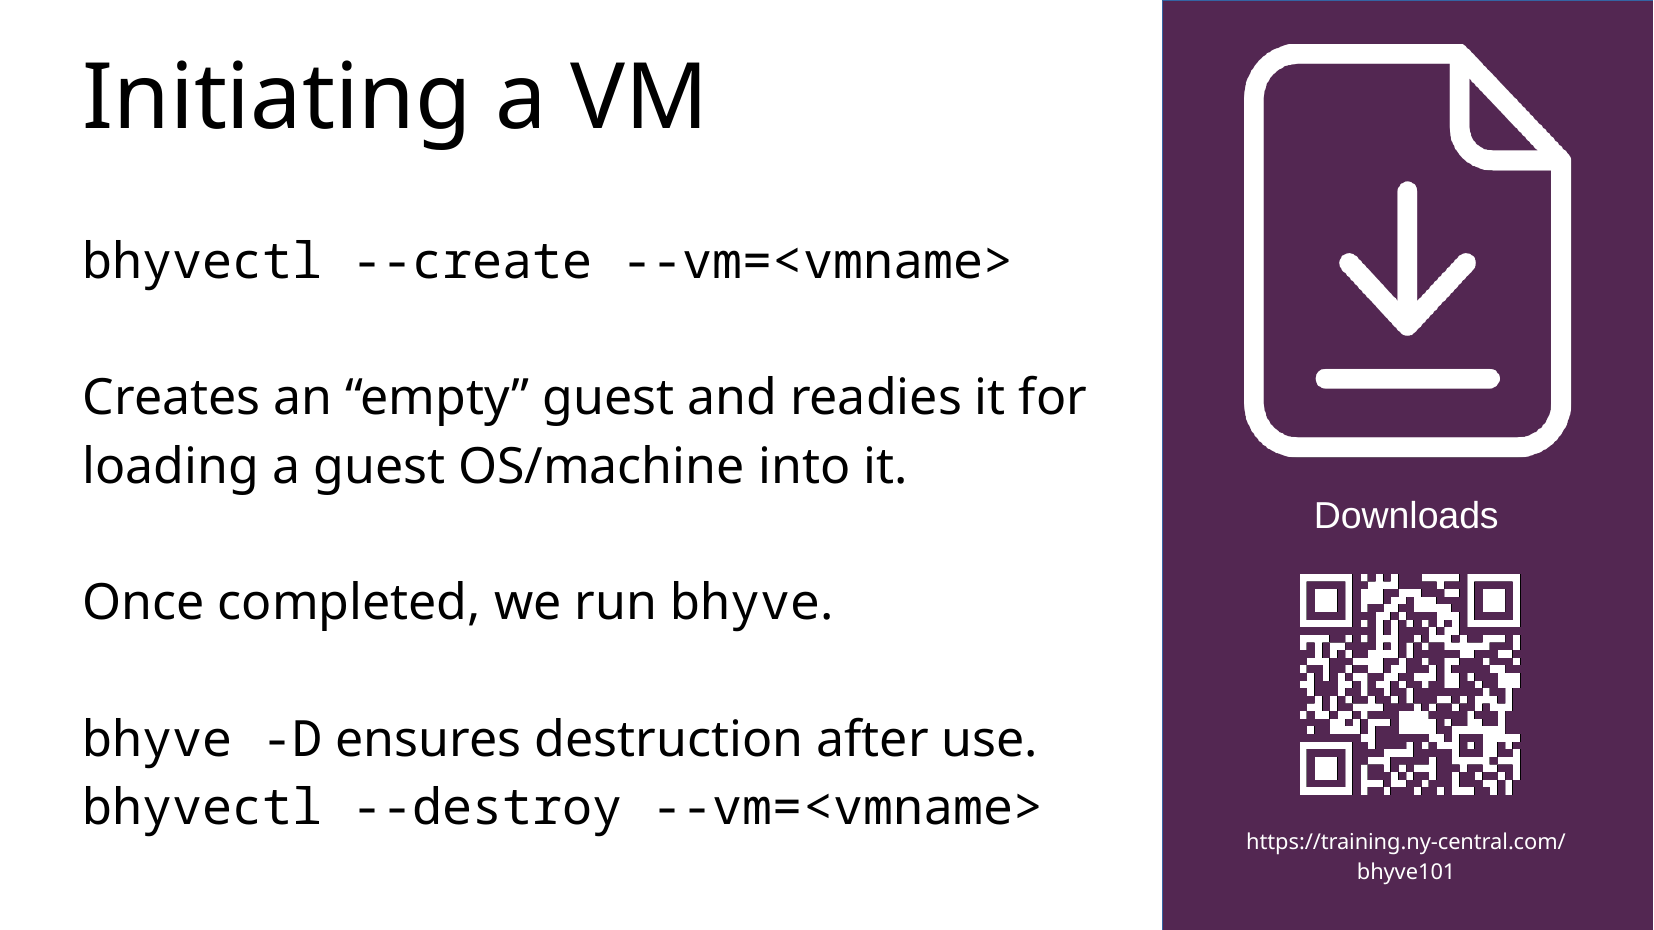

# Initiating a VM
bhyvectl --create --vm=<vmname>
Creates an “empty” guest and readies it for loading a guest OS/machine into it.
Once completed, we run bhyve.
bhyve -D ensures destruction after use.
bhyvectl --destroy --vm=<vmname>
Downloads
https://training.ny-central.com/bhyve101